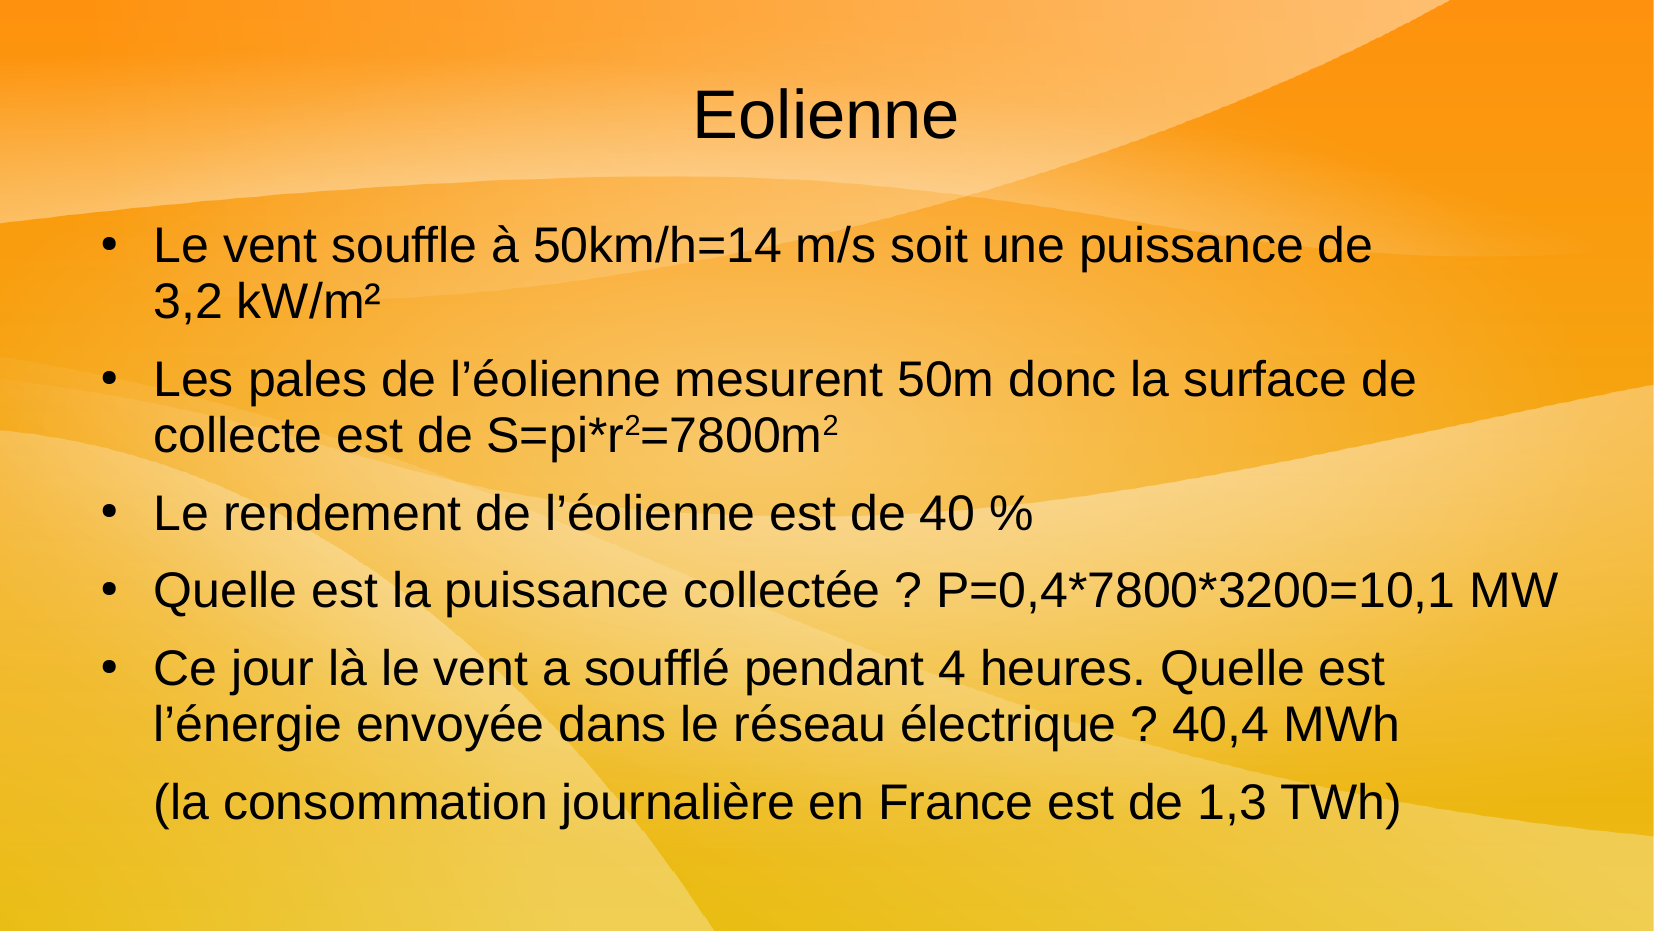

# Eolienne
Le vent souffle à 50km/h=14 m/s soit une puissance de 3,2 kW/m²
Les pales de l’éolienne mesurent 50m donc la surface de collecte est de S=pi*r2=7800m2
Le rendement de l’éolienne est de 40 %
Quelle est la puissance collectée ? P=0,4*7800*3200=10,1 MW
Ce jour là le vent a soufflé pendant 4 heures. Quelle est l’énergie envoyée dans le réseau électrique ? 40,4 MWh
(la consommation journalière en France est de 1,3 TWh)